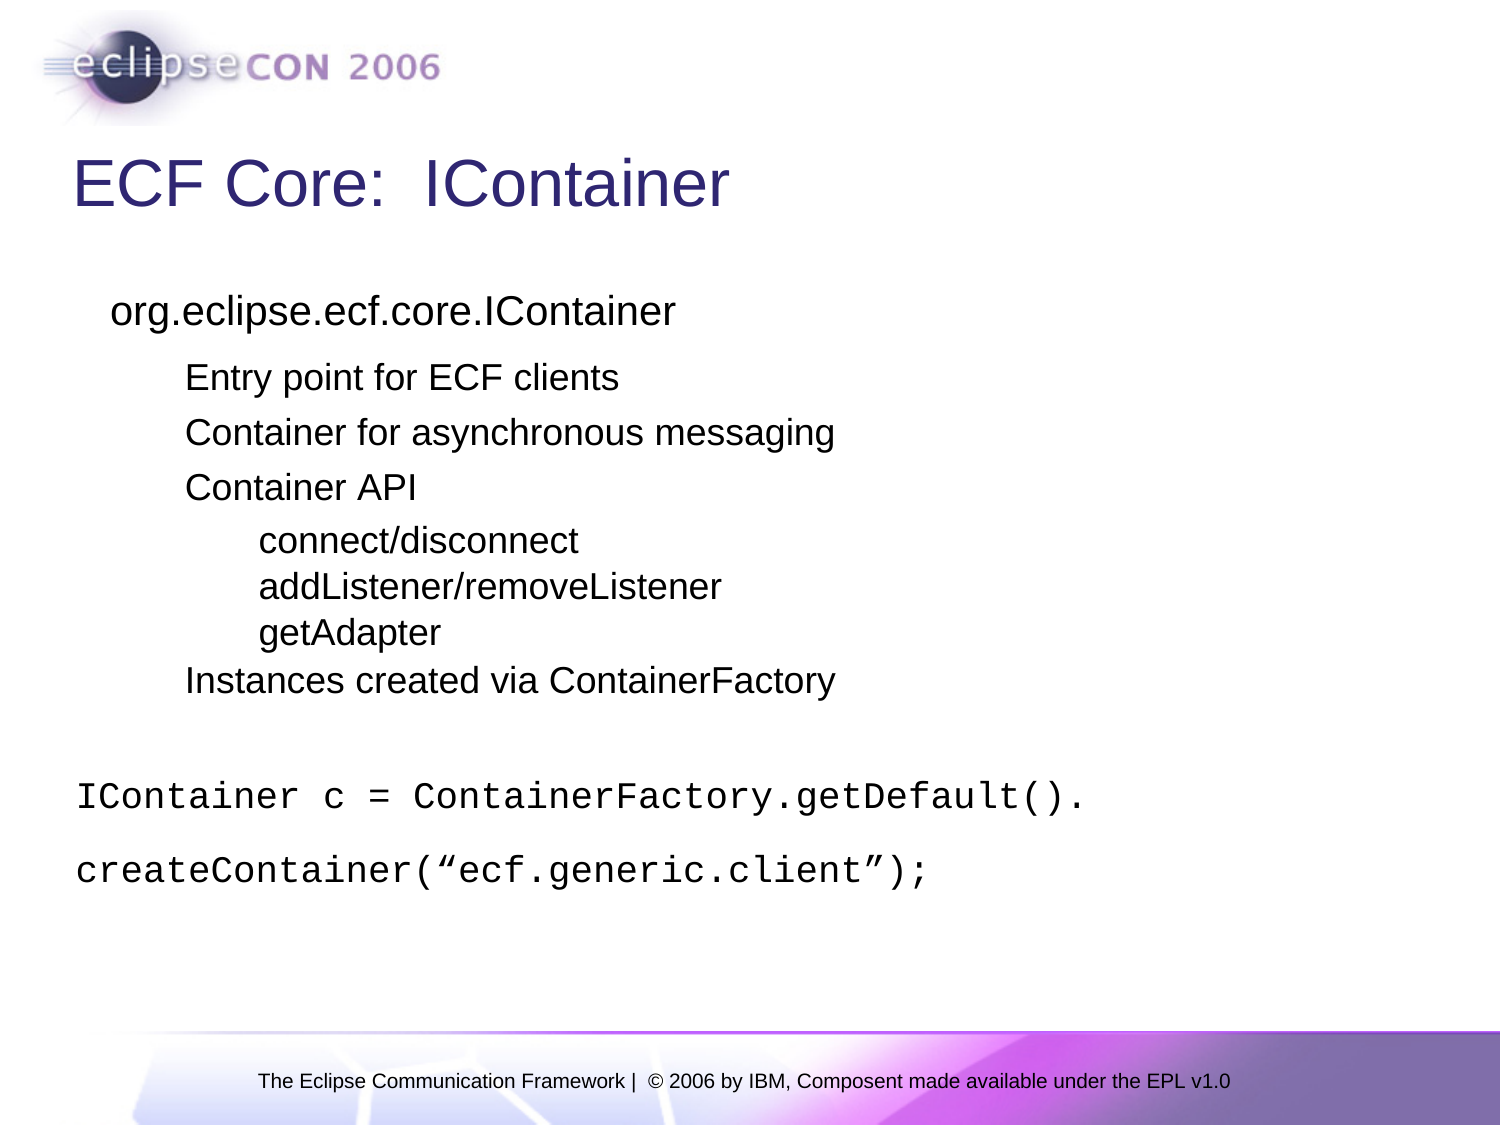

# ECF Core: IContainer
org.eclipse.ecf.core.IContainer
Entry point for ECF clients
Container for asynchronous messaging
Container API
connect/disconnect
addListener/removeListener
getAdapter
Instances created via ContainerFactory
IContainer c = ContainerFactory.getDefault().
							createContainer(“ecf.generic.client”);